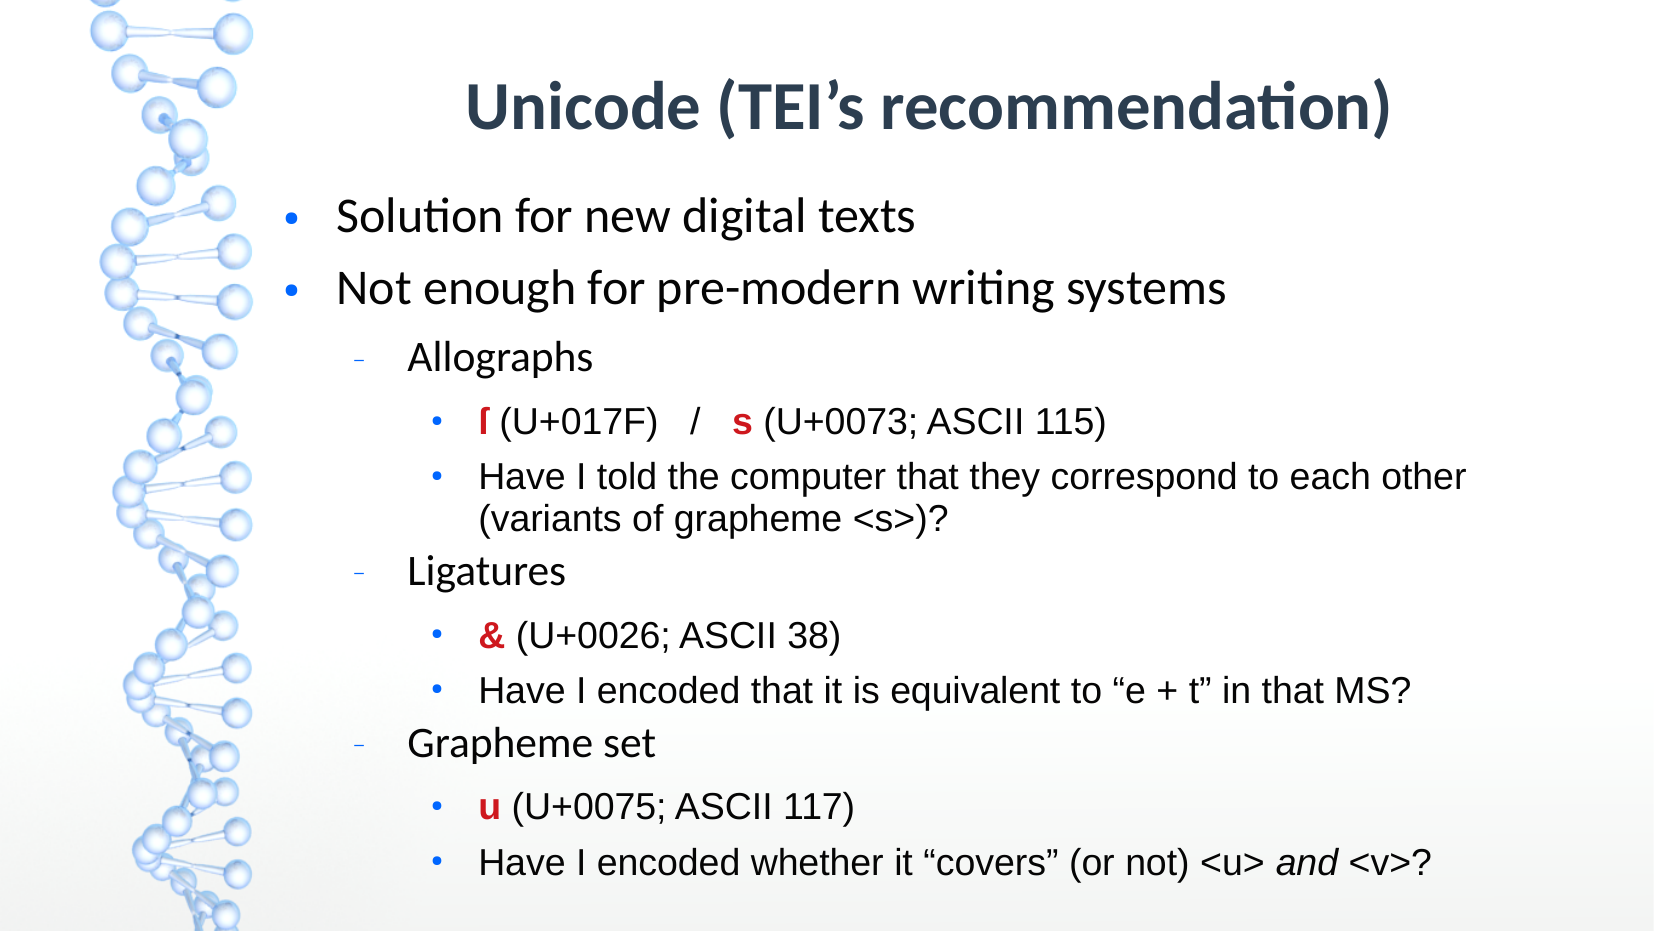

# Unicode (TEI’s recommendation)
Solution for new digital texts
Not enough for pre-modern writing systems
Allographs
ſ (U+017F) / s (U+0073; ASCII 115)
Have I told the computer that they correspond to each other (variants of grapheme <s>)?
Ligatures
& (U+0026; ASCII 38)
Have I encoded that it is equivalent to “e + t” in that MS?
Grapheme set
u (U+0075; ASCII 117)
Have I encoded whether it “covers” (or not) <u> and <v>?